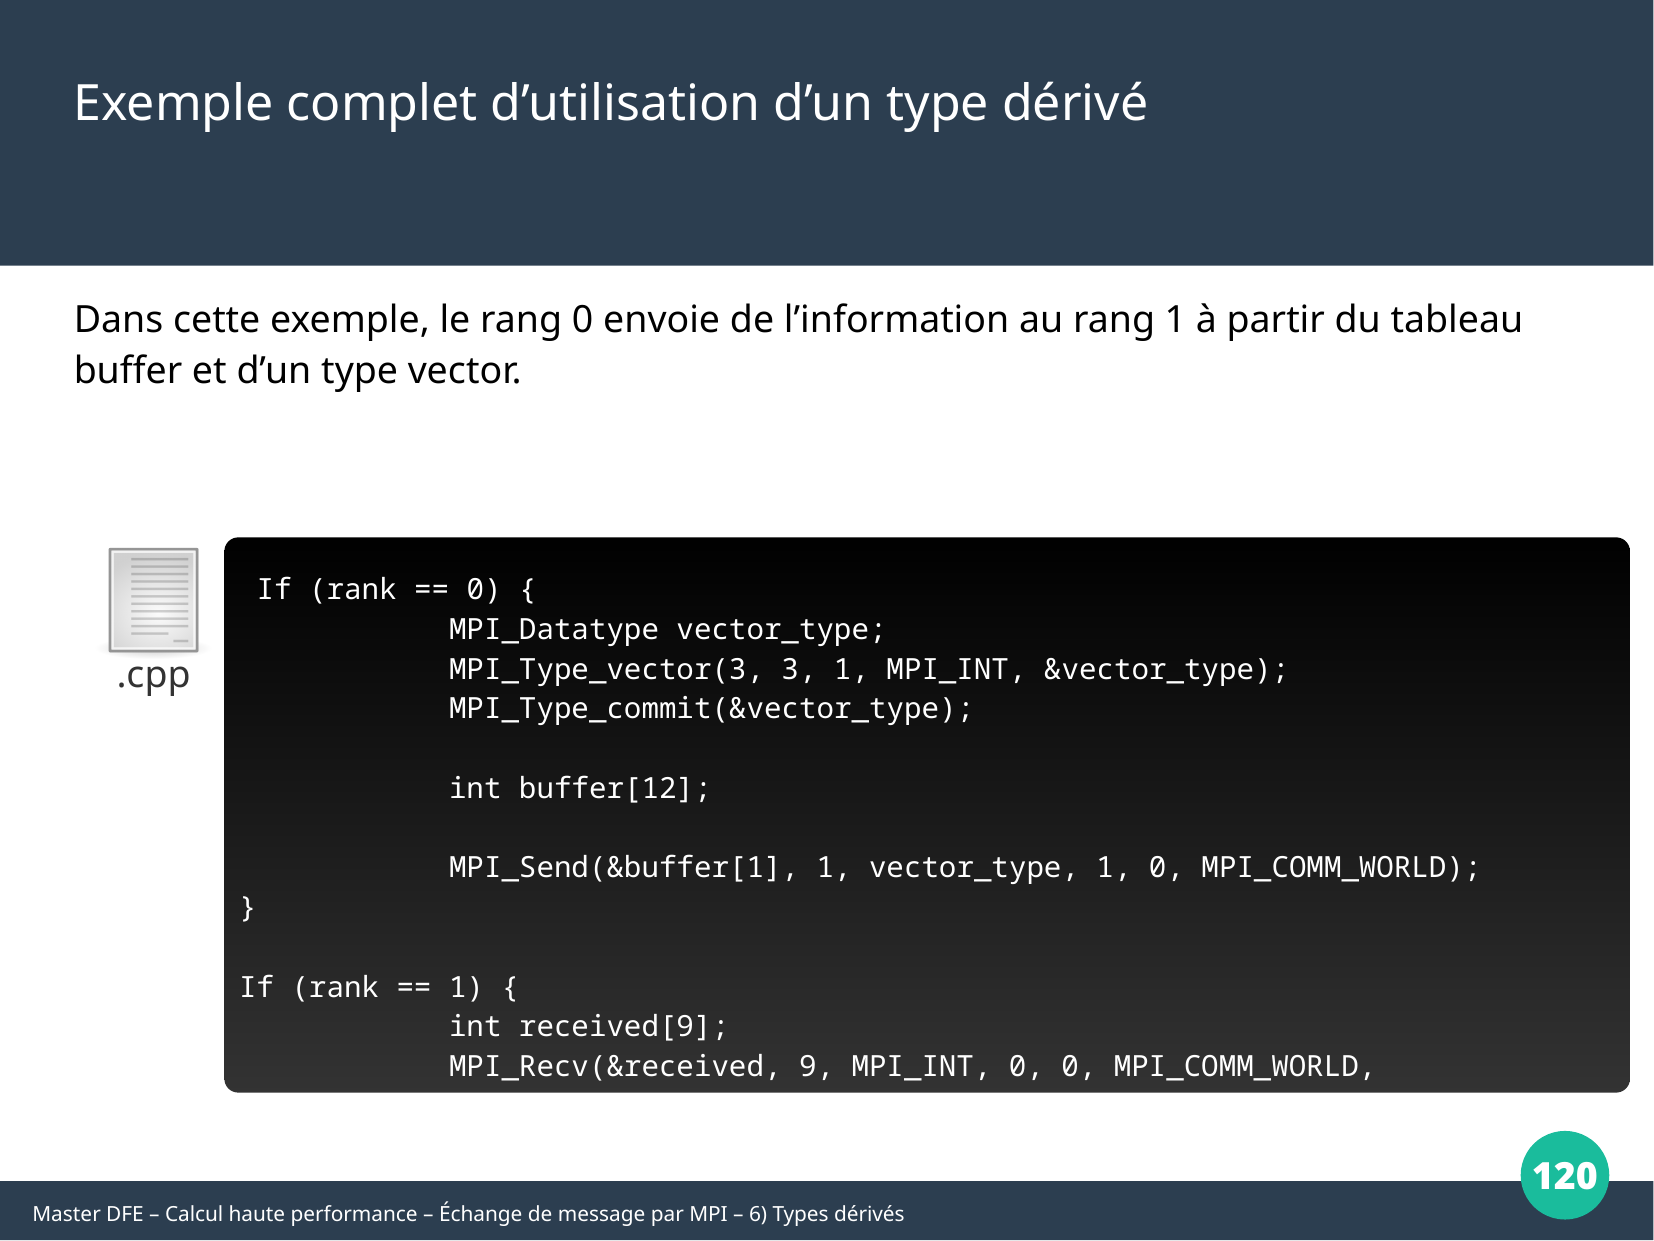

Exemple complet d’utilisation d’un type dérivé
Dans cette exemple, le rang 0 envoie de l’information au rang 1 à partir du tableau buffer et d’un type vector.
 If (rank == 0) {
 MPI_Datatype vector_type;
 MPI_Type_vector(3, 3, 1, MPI_INT, &vector_type);
 MPI_Type_commit(&vector_type);
 int buffer[12];
 MPI_Send(&buffer[1], 1, vector_type, 1, 0, MPI_COMM_WORLD);
}
If (rank == 1) {
 int received[9];
 MPI_Recv(&received, 9, MPI_INT, 0, 0, MPI_COMM_WORLD, MPI_STATUS_IGNORE);
}
.cpp
120
Master DFE – Calcul haute performance – Échange de message par MPI – 6) Types dérivés